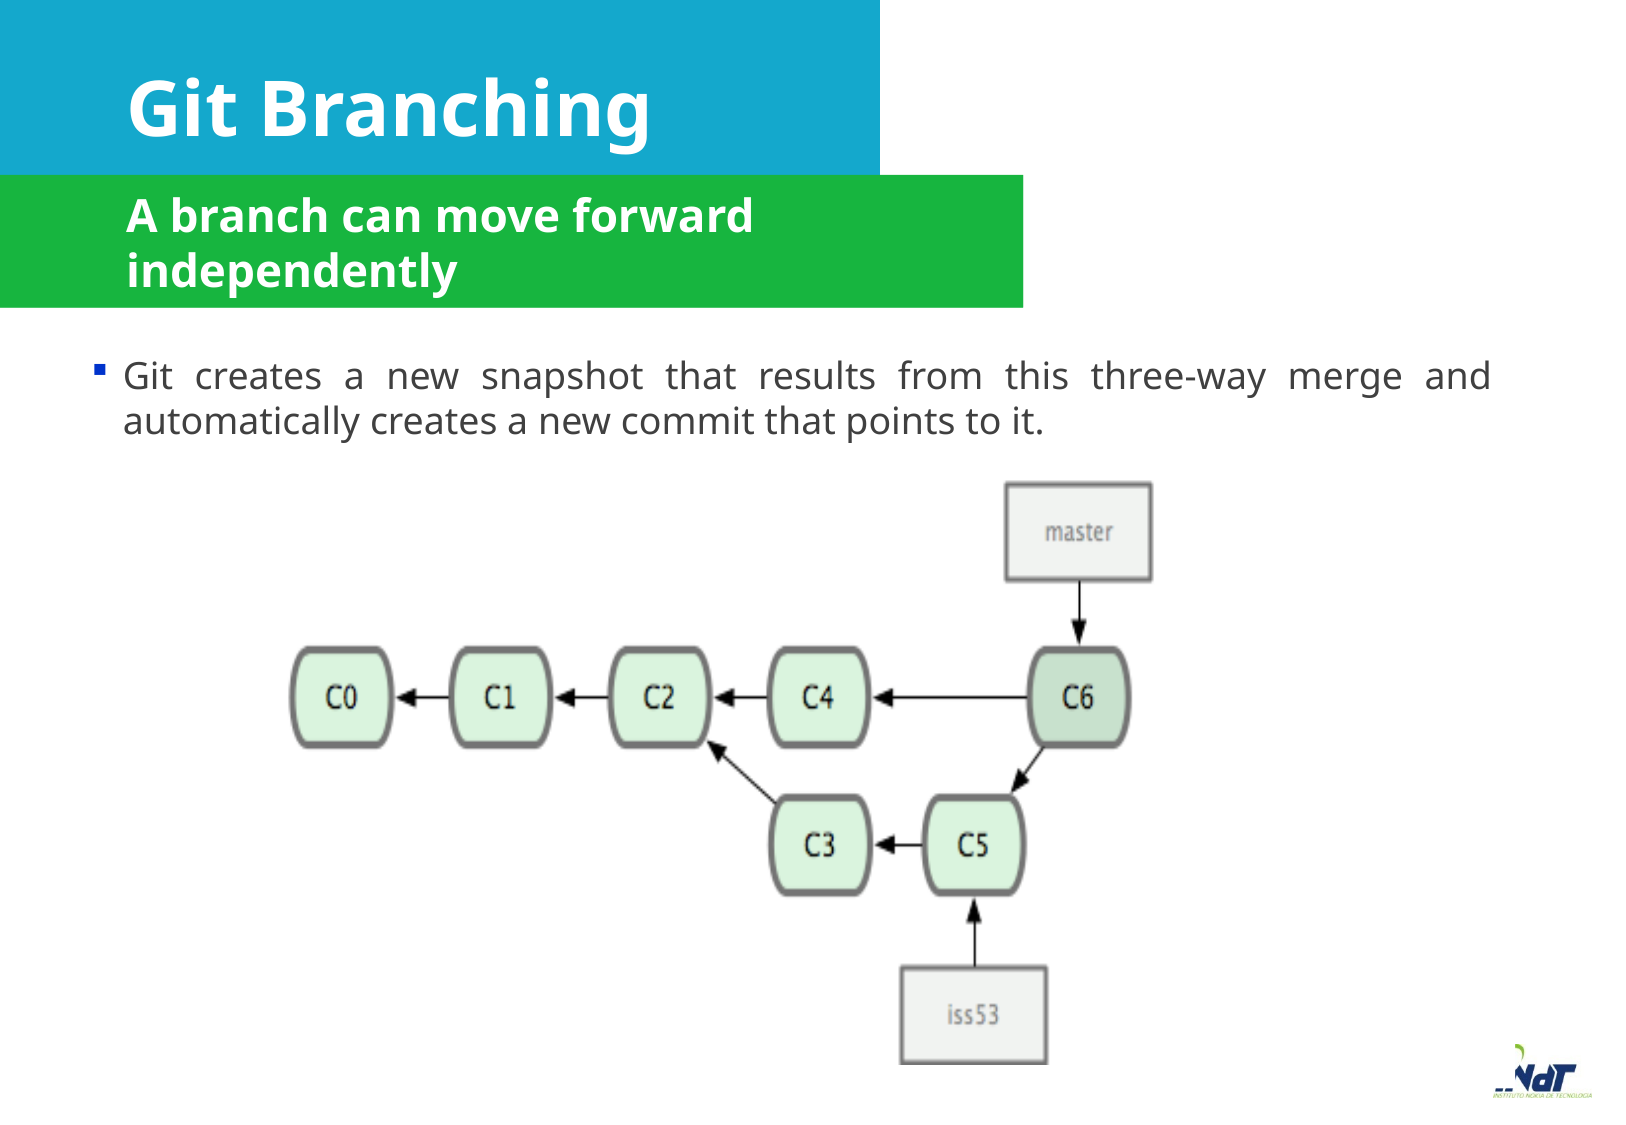

# Git Branching
A branch can move forward independently
Git creates a new snapshot that results from this three-way merge and automatically creates a new commit that points to it.